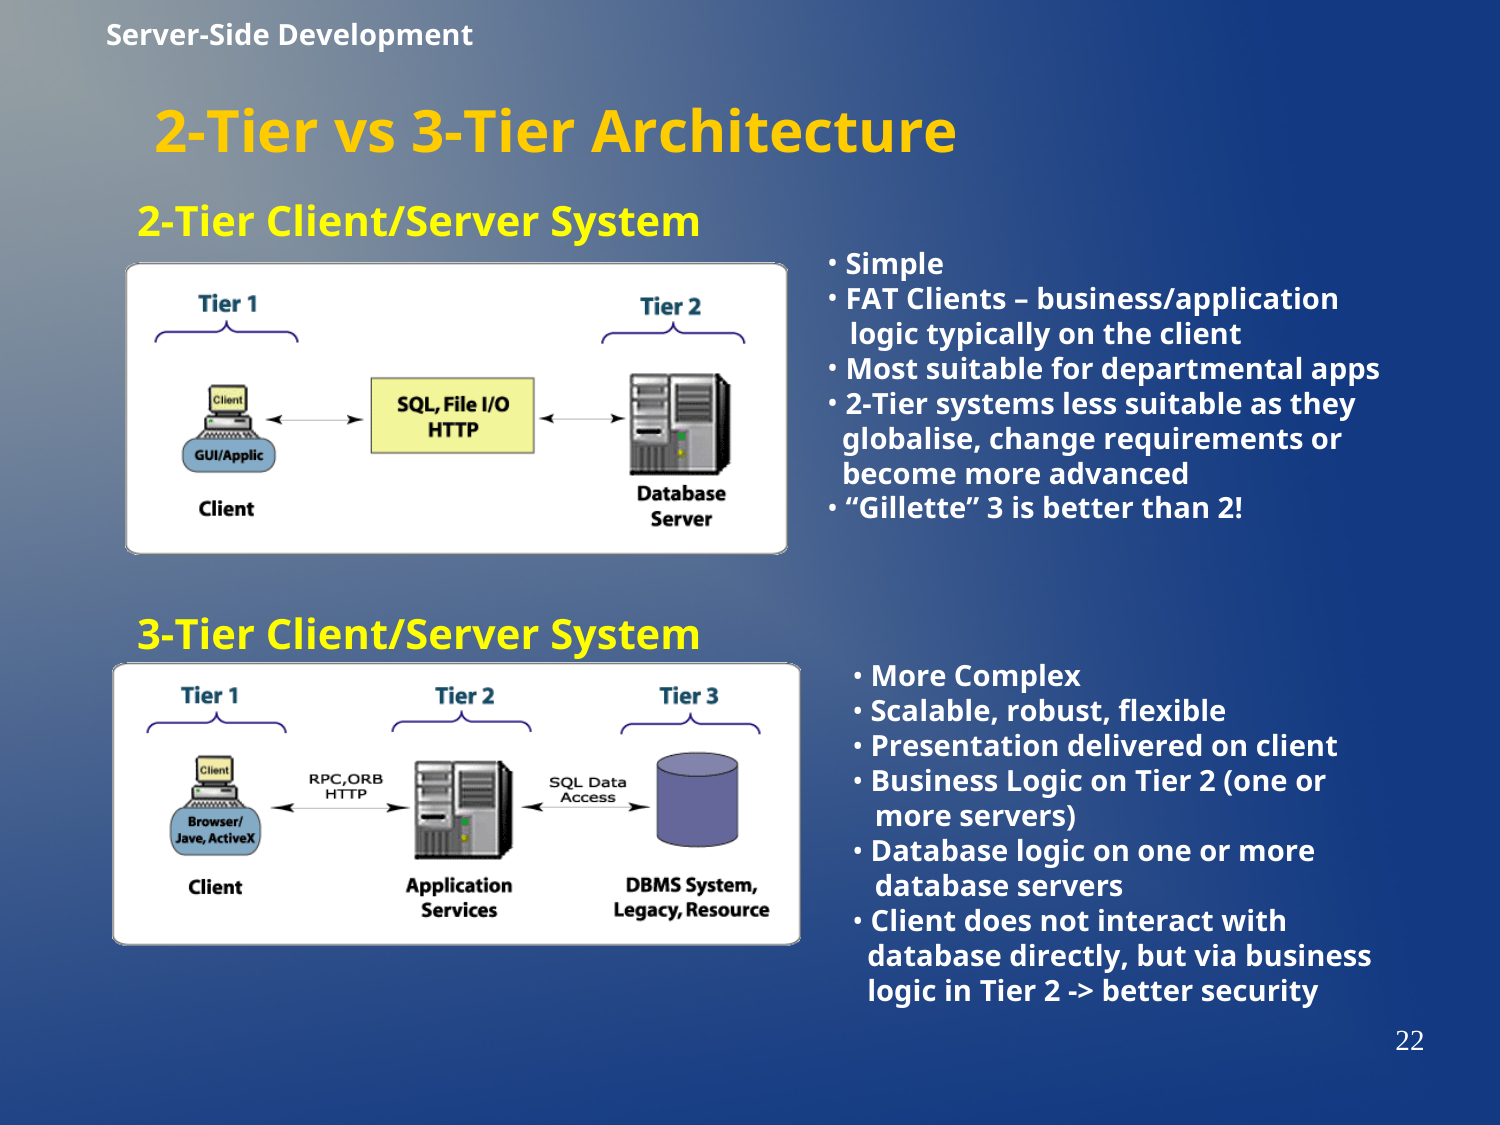

Server-Side Development
2-Tier vs 3-Tier Architecture
2-Tier Client/Server System
 Simple
 FAT Clients – business/application
 logic typically on the client
 Most suitable for departmental apps
 2-Tier systems less suitable as they
 globalise, change requirements or
 become more advanced
 “Gillette” 3 is better than 2!
3-Tier Client/Server System
 More Complex
 Scalable, robust, flexible
 Presentation delivered on client
 Business Logic on Tier 2 (one or
 more servers)
 Database logic on one or more
 database servers
 Client does not interact with
 database directly, but via business
 logic in Tier 2 -> better security
22